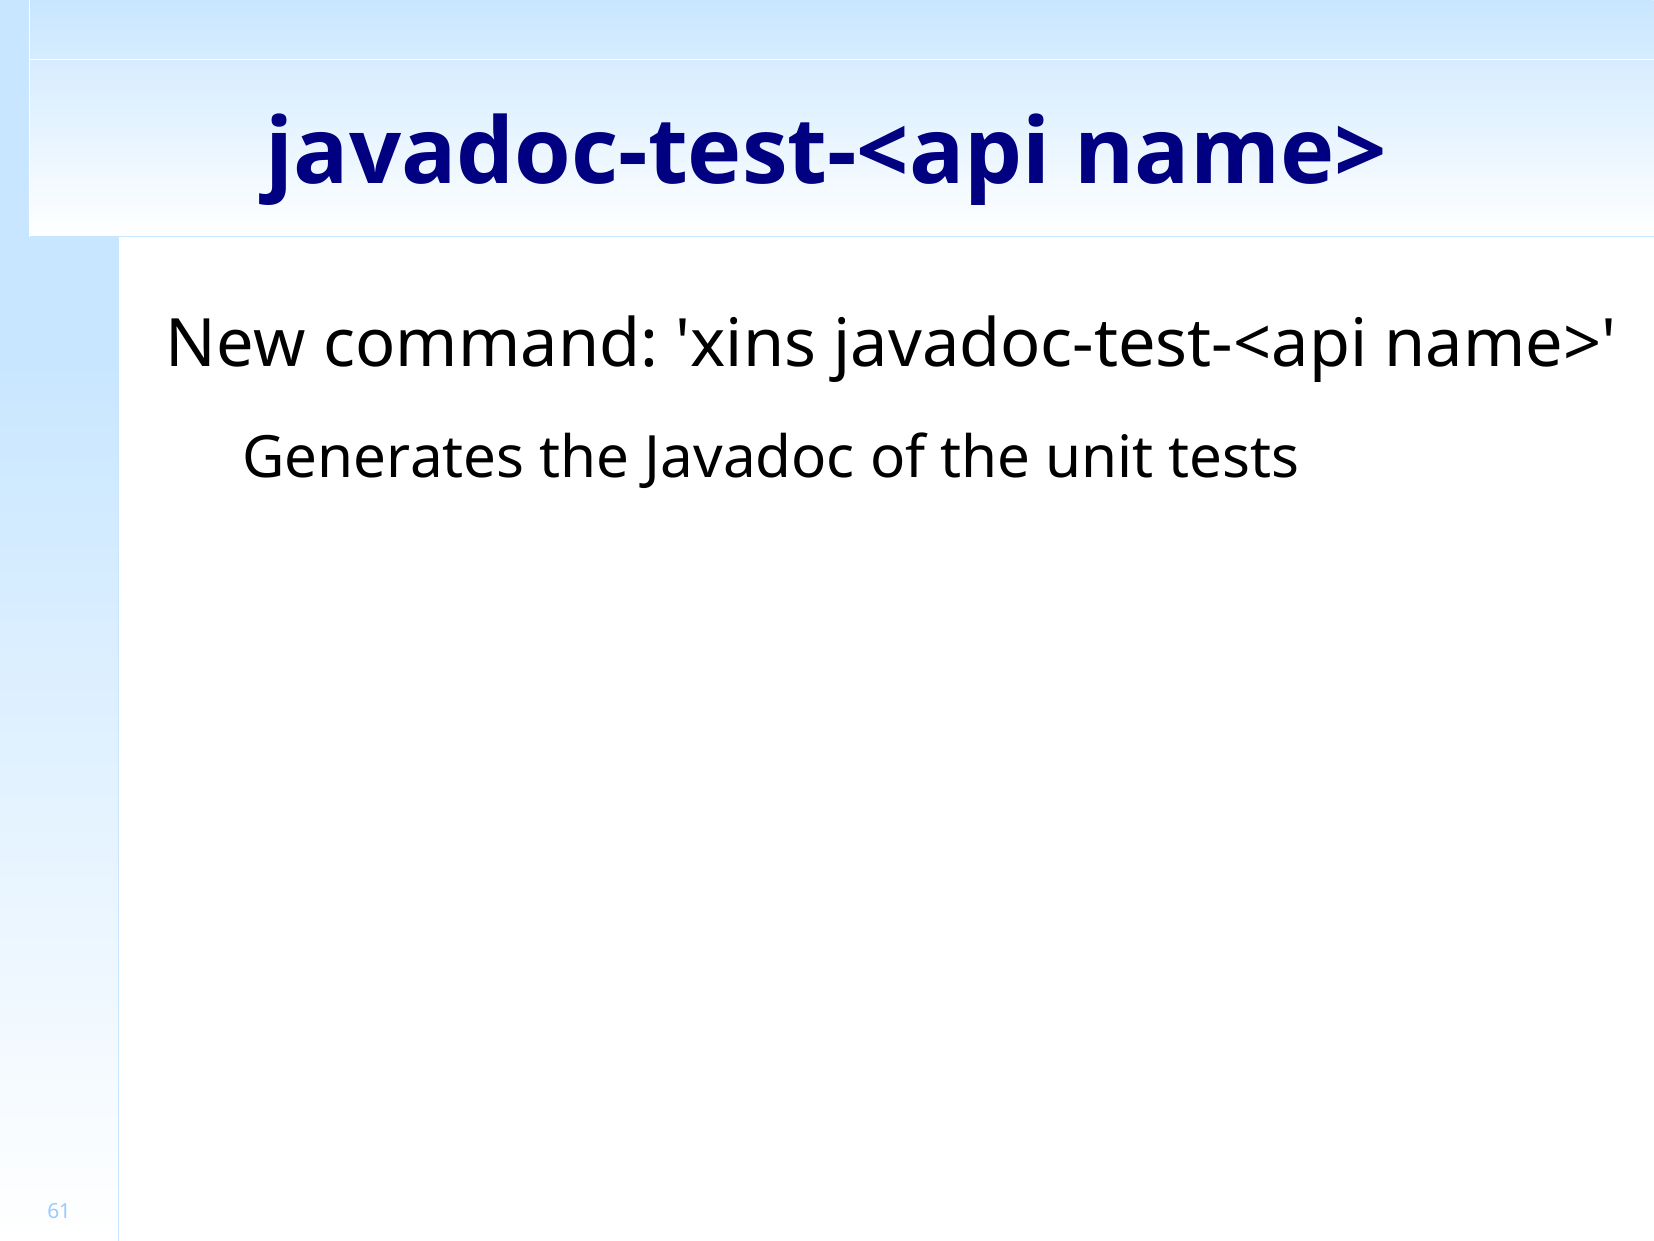

# javadoc-test-<api name>
New command: 'xins javadoc-test-<api name>'
Generates the Javadoc of the unit tests